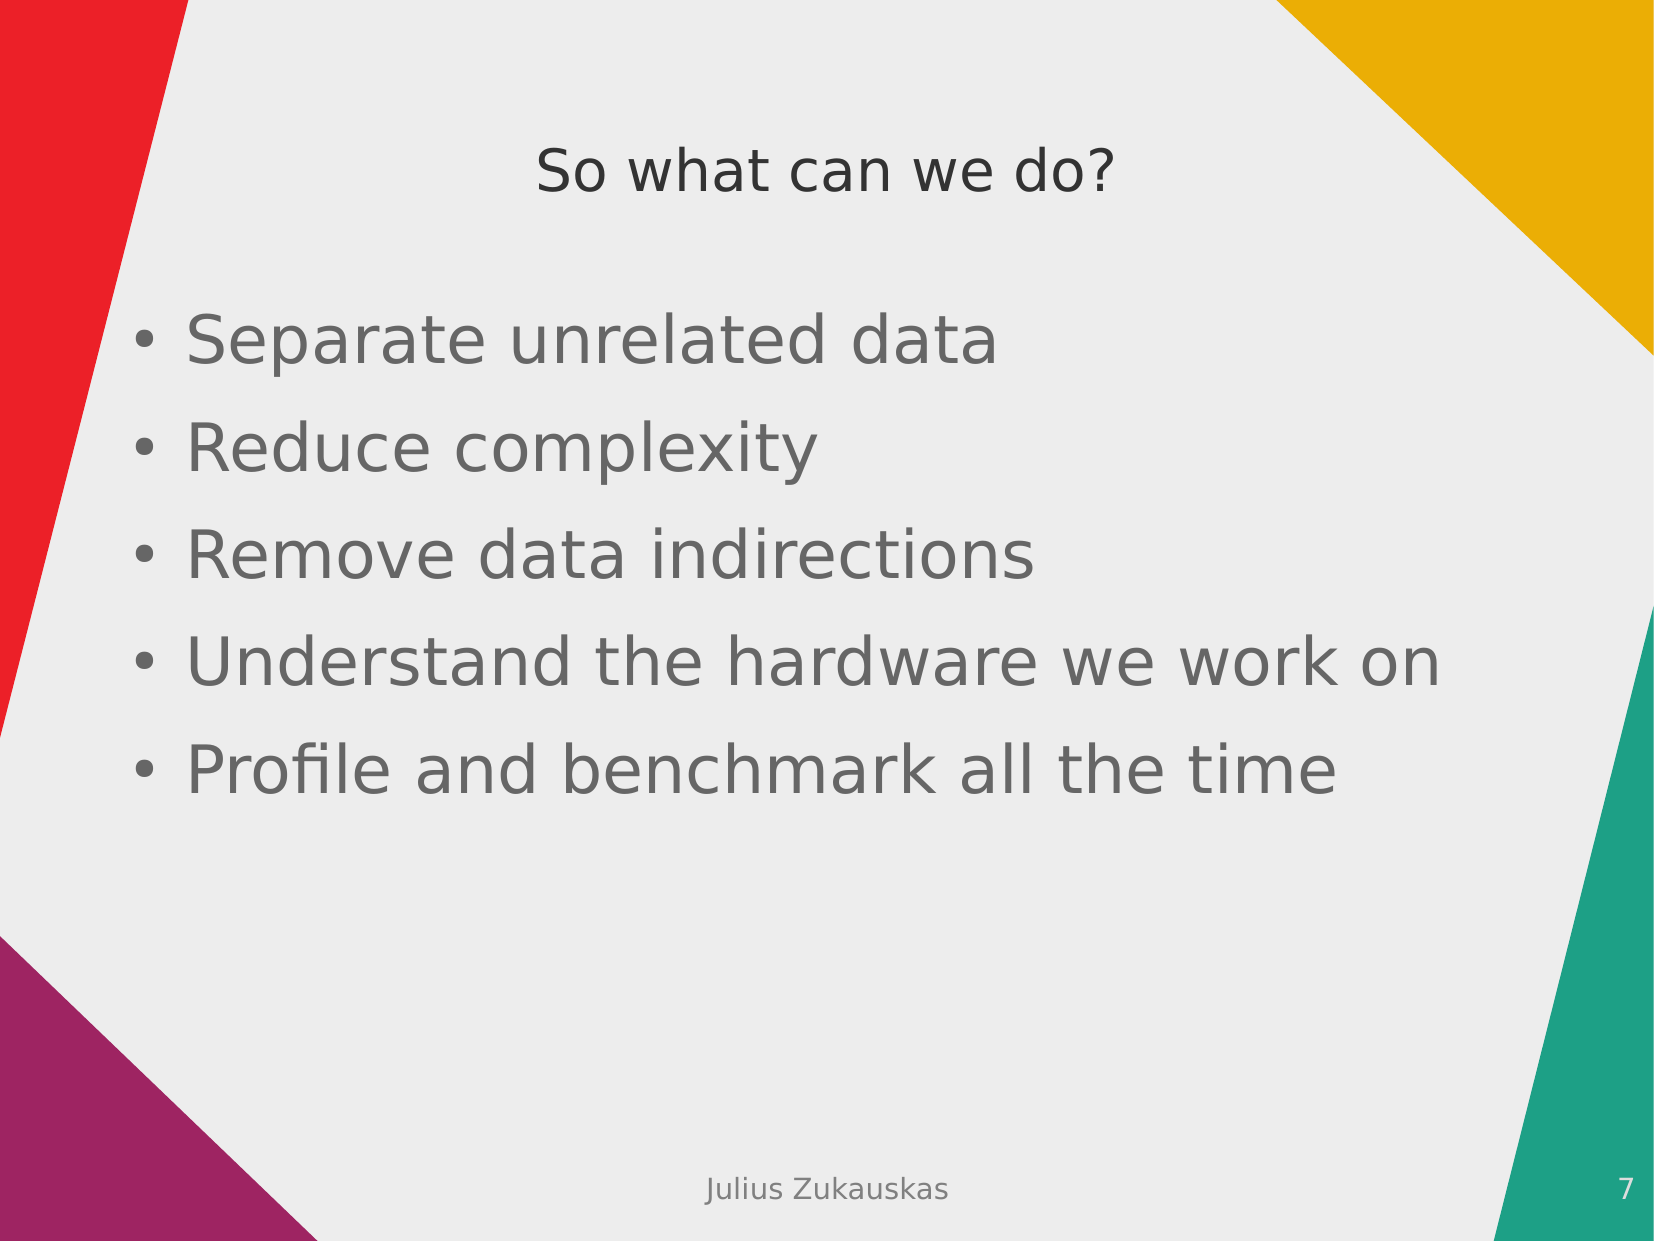

# So what can we do?
Separate unrelated data
Reduce complexity
Remove data indirections
Understand the hardware we work on
Profile and benchmark all the time
Julius Zukauskas
7